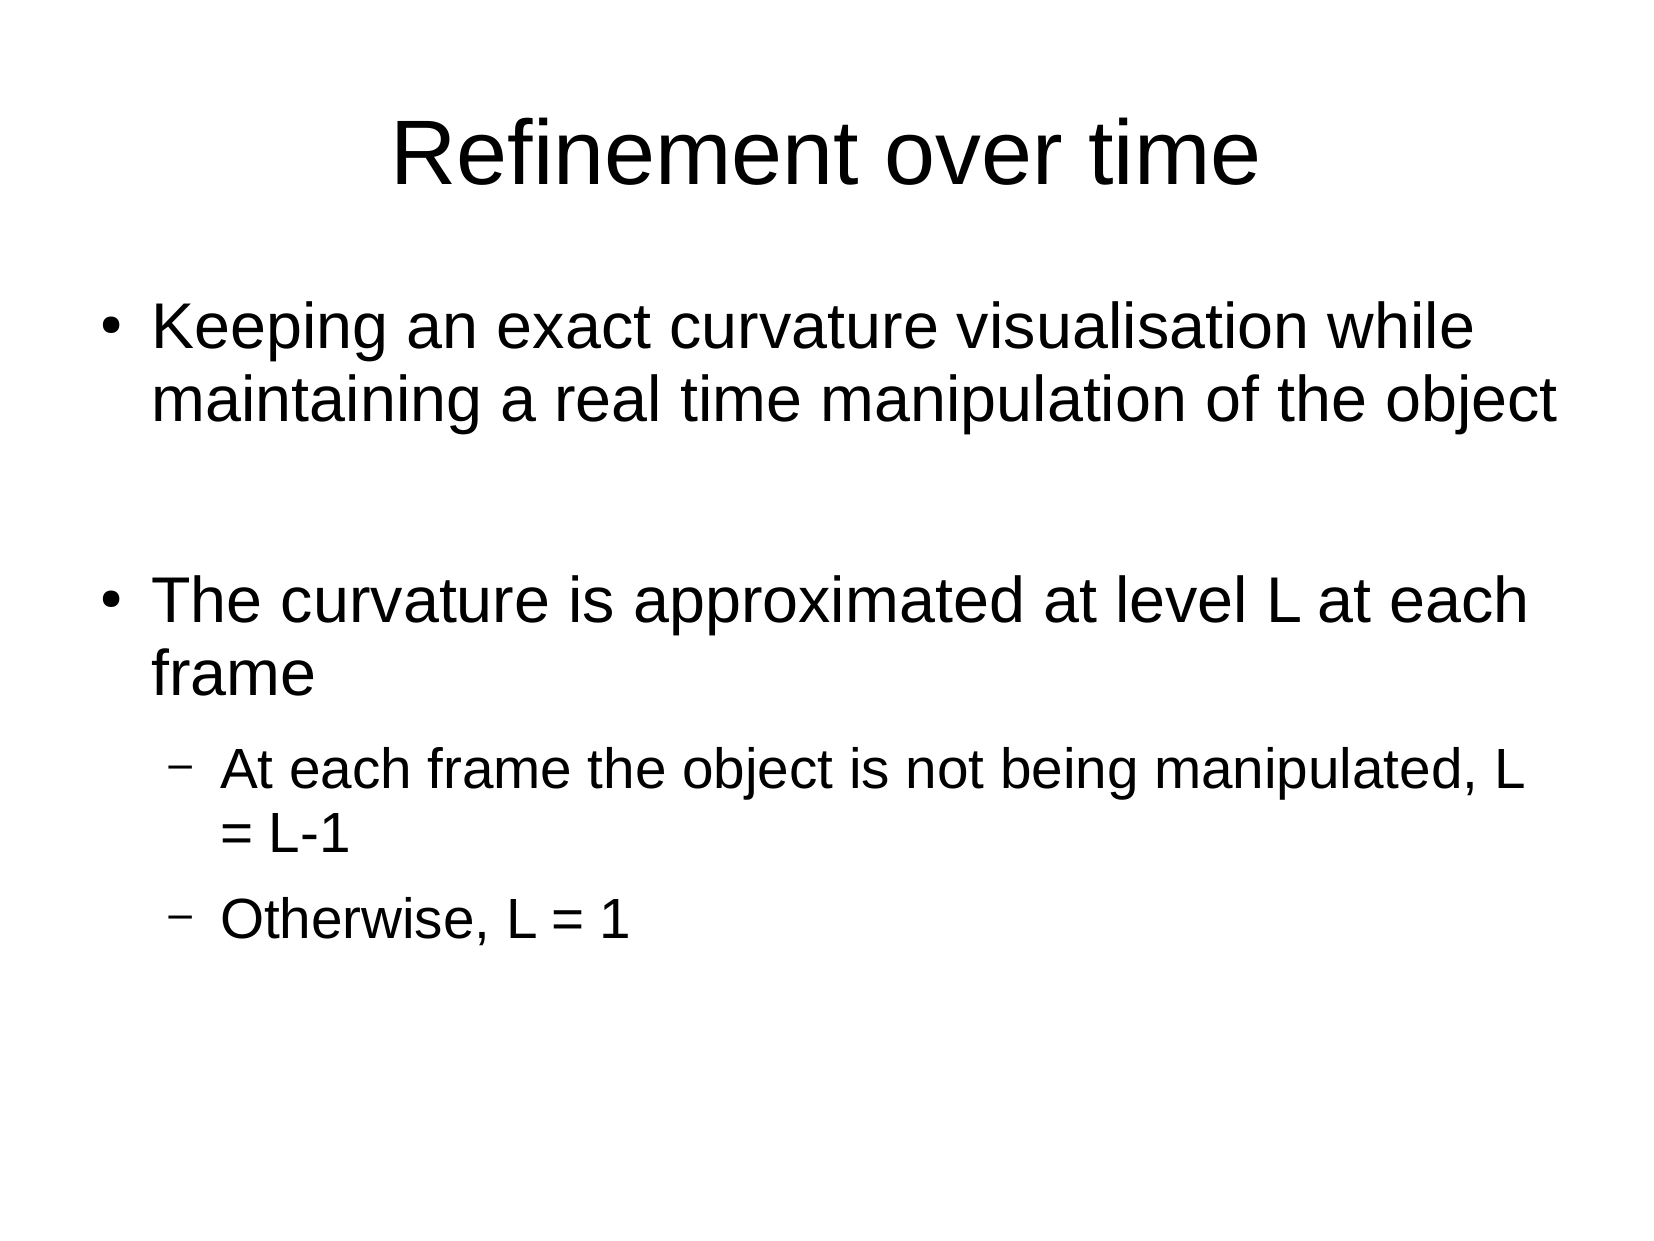

# Refinement over time
Keeping an exact curvature visualisation while maintaining a real time manipulation of the object
The curvature is approximated at level L at each frame
At each frame the object is not being manipulated, L = L-1
Otherwise, L = 1